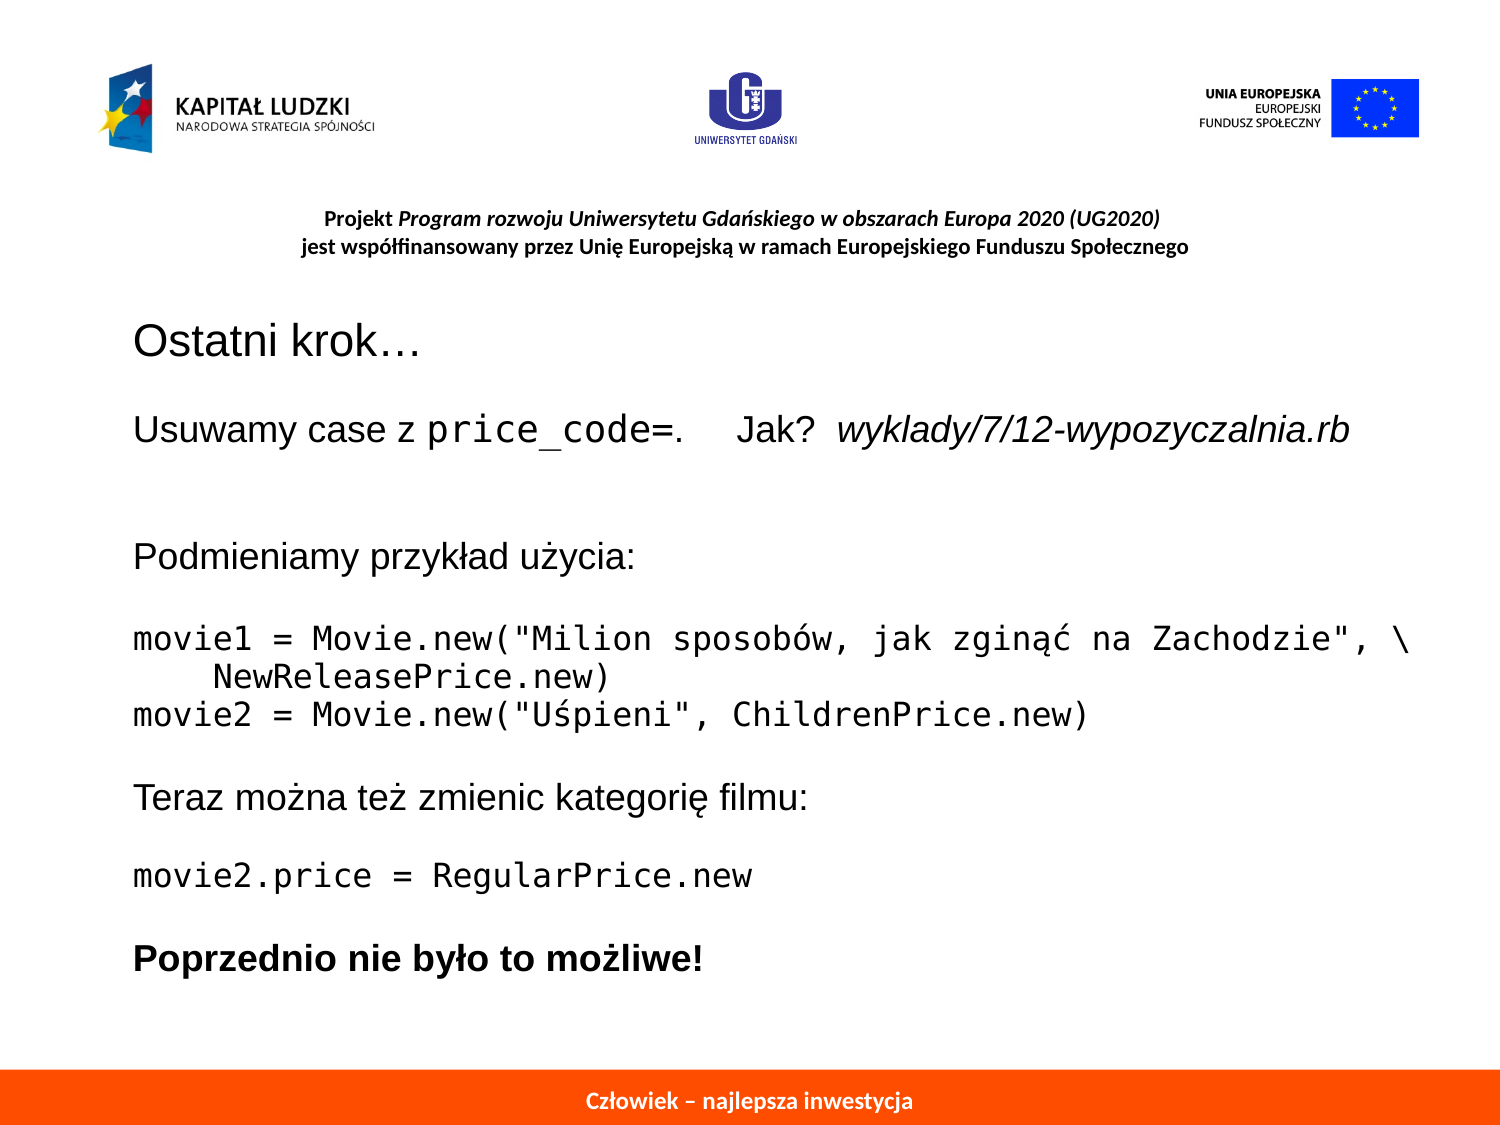

Projekt Program rozwoju Uniwersytetu Gdańskiego w obszarach Europa 2020 (UG2020)
jest współfinansowany przez Unię Europejską w ramach Europejskiego Funduszu Społecznego
Ostatni krok…
Usuwamy case z price_code=. Jak? wyklady/7/12-wypozyczalnia.rb
Podmieniamy przykład użycia:
movie1 = Movie.new("Milion sposobów, jak zginąć na Zachodzie", \
 NewReleasePrice.new)
movie2 = Movie.new("Uśpieni", ChildrenPrice.new)
Teraz można też zmienic kategorię filmu:
movie2.price = RegularPrice.new
Poprzednio nie było to możliwe!
Człowiek – najlepsza inwestycja